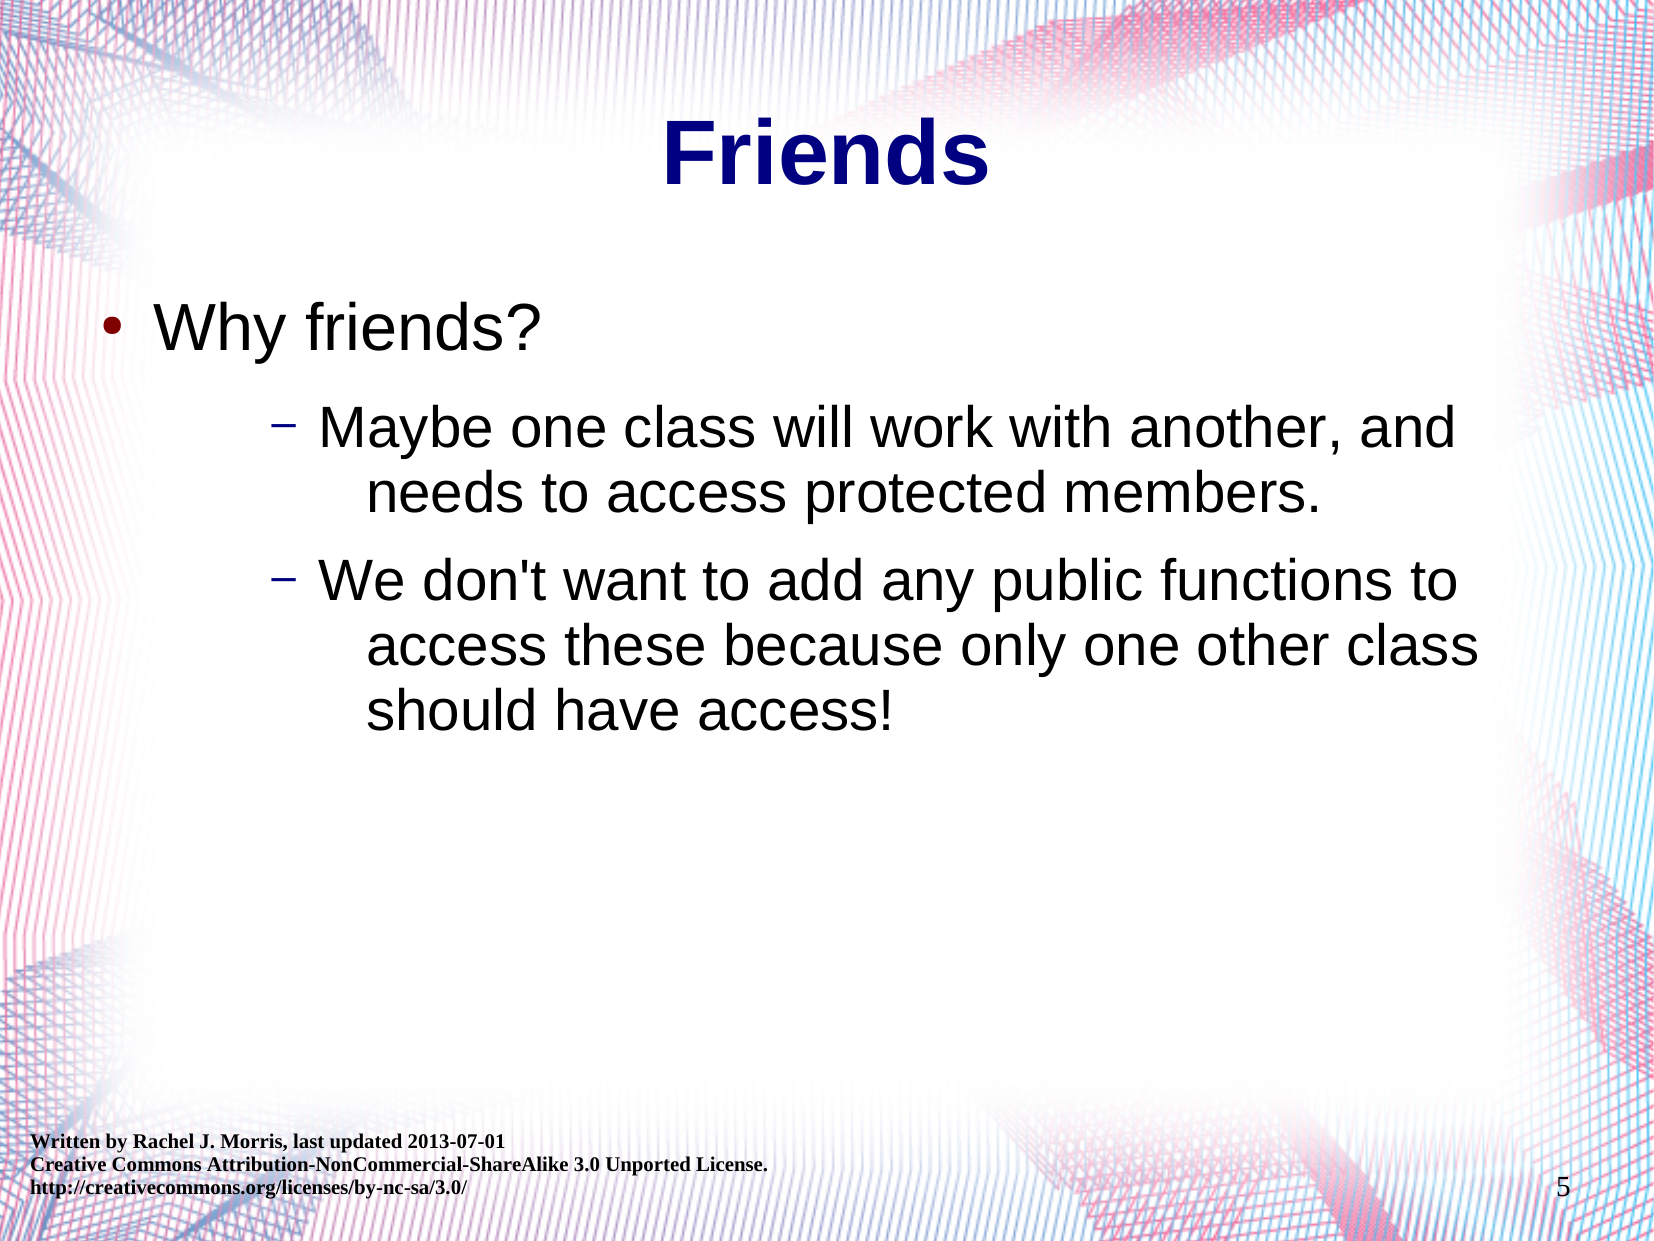

# Friends
Why friends?
Maybe one class will work with another, and needs to access protected members.
We don't want to add any public functions to access these because only one other class should have access!
5